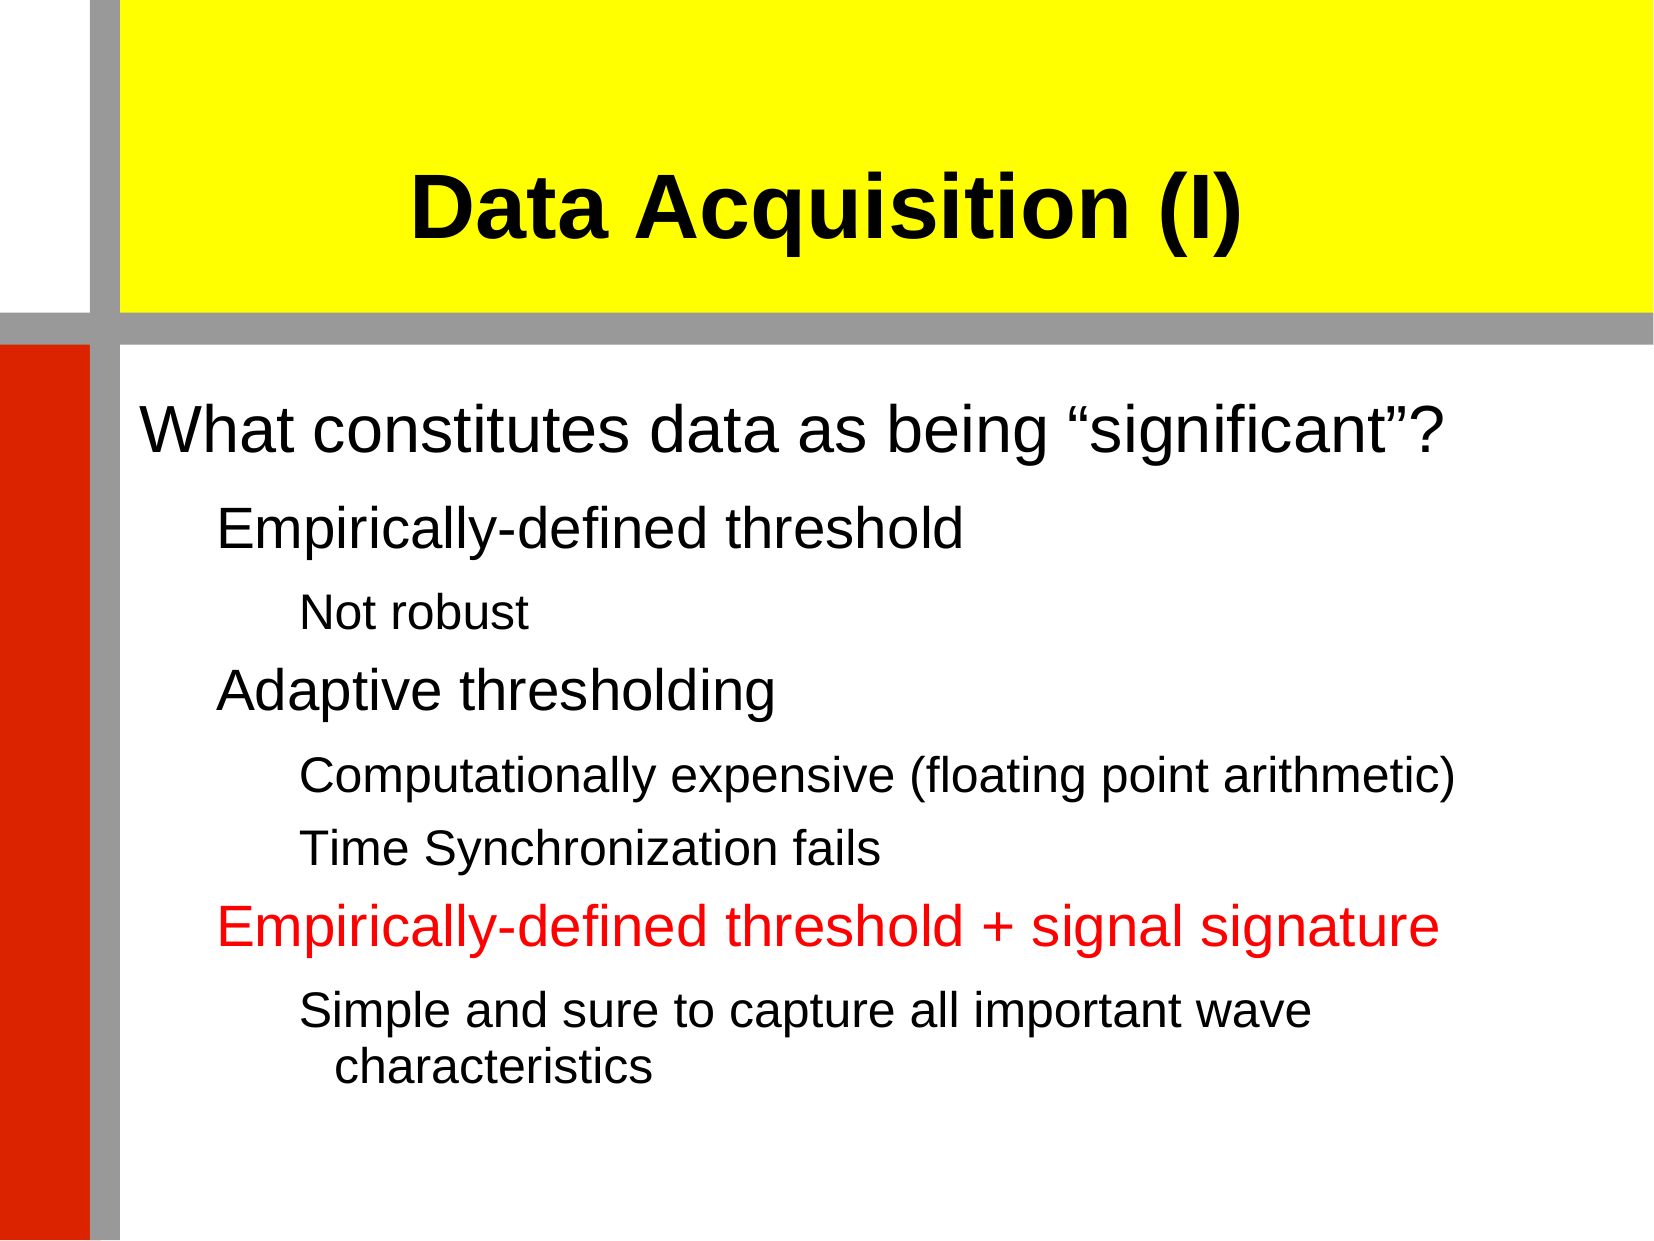

# Data Acquisition (I)
What constitutes data as being “significant”?
Empirically-defined threshold
Not robust
Adaptive thresholding
Computationally expensive (floating point arithmetic)
Time Synchronization fails
Empirically-defined threshold + signal signature
Simple and sure to capture all important wave characteristics